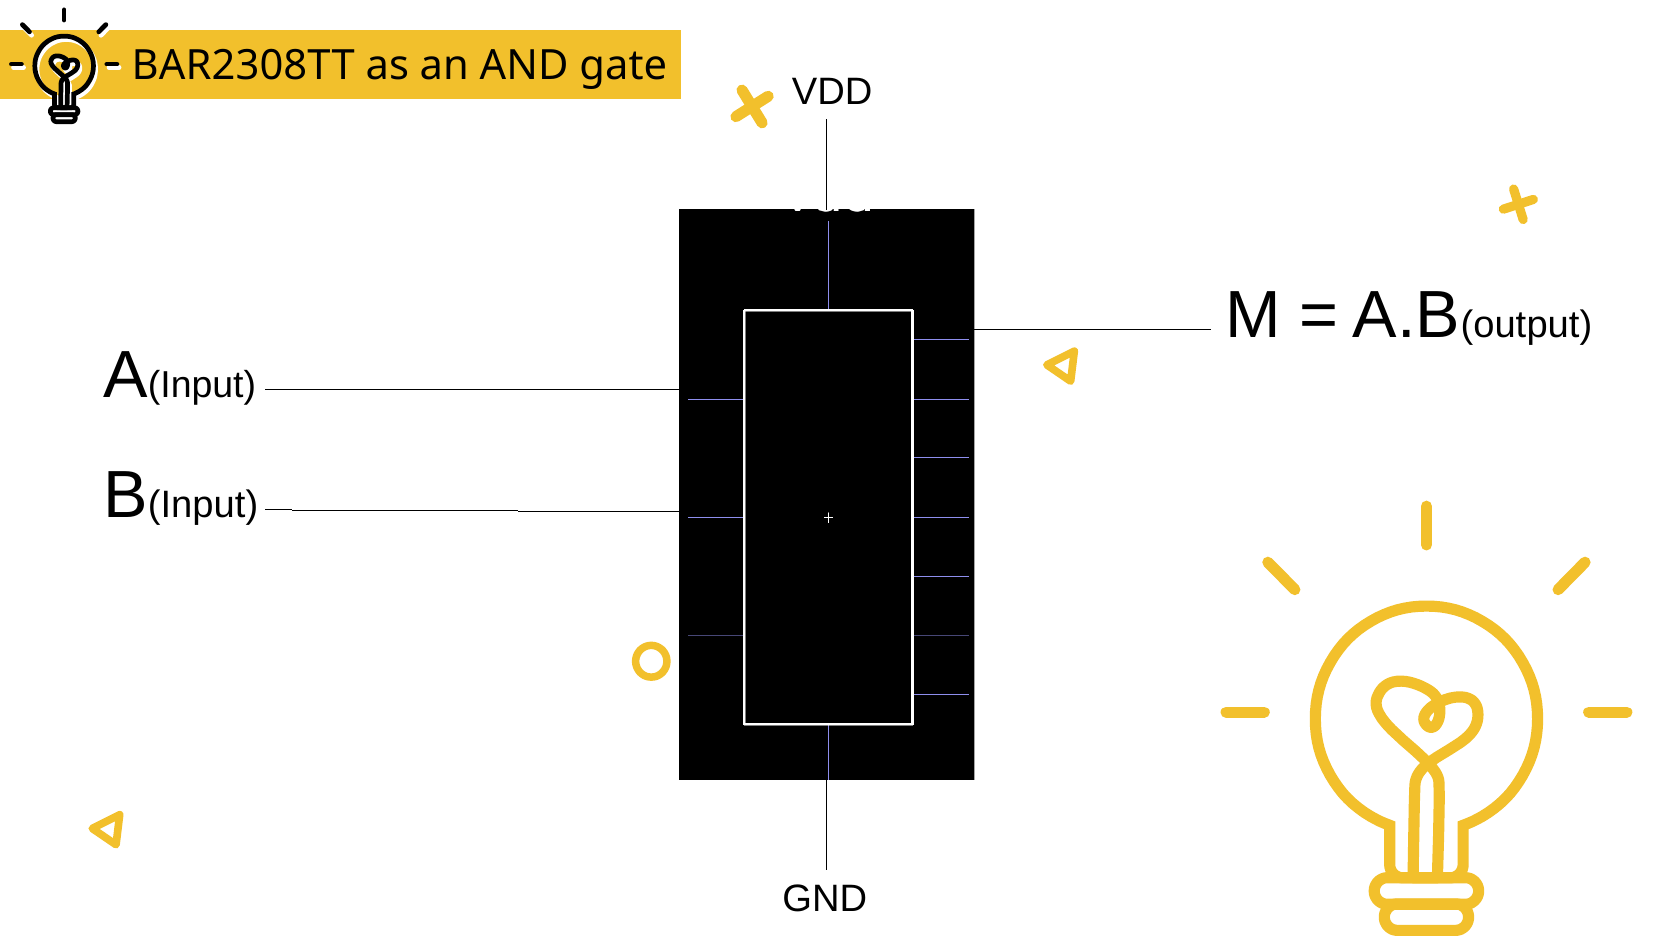

# BAR2308TT as an AND gate
VDD
M = A.B(output)
A(Input)
B(Input)
GND